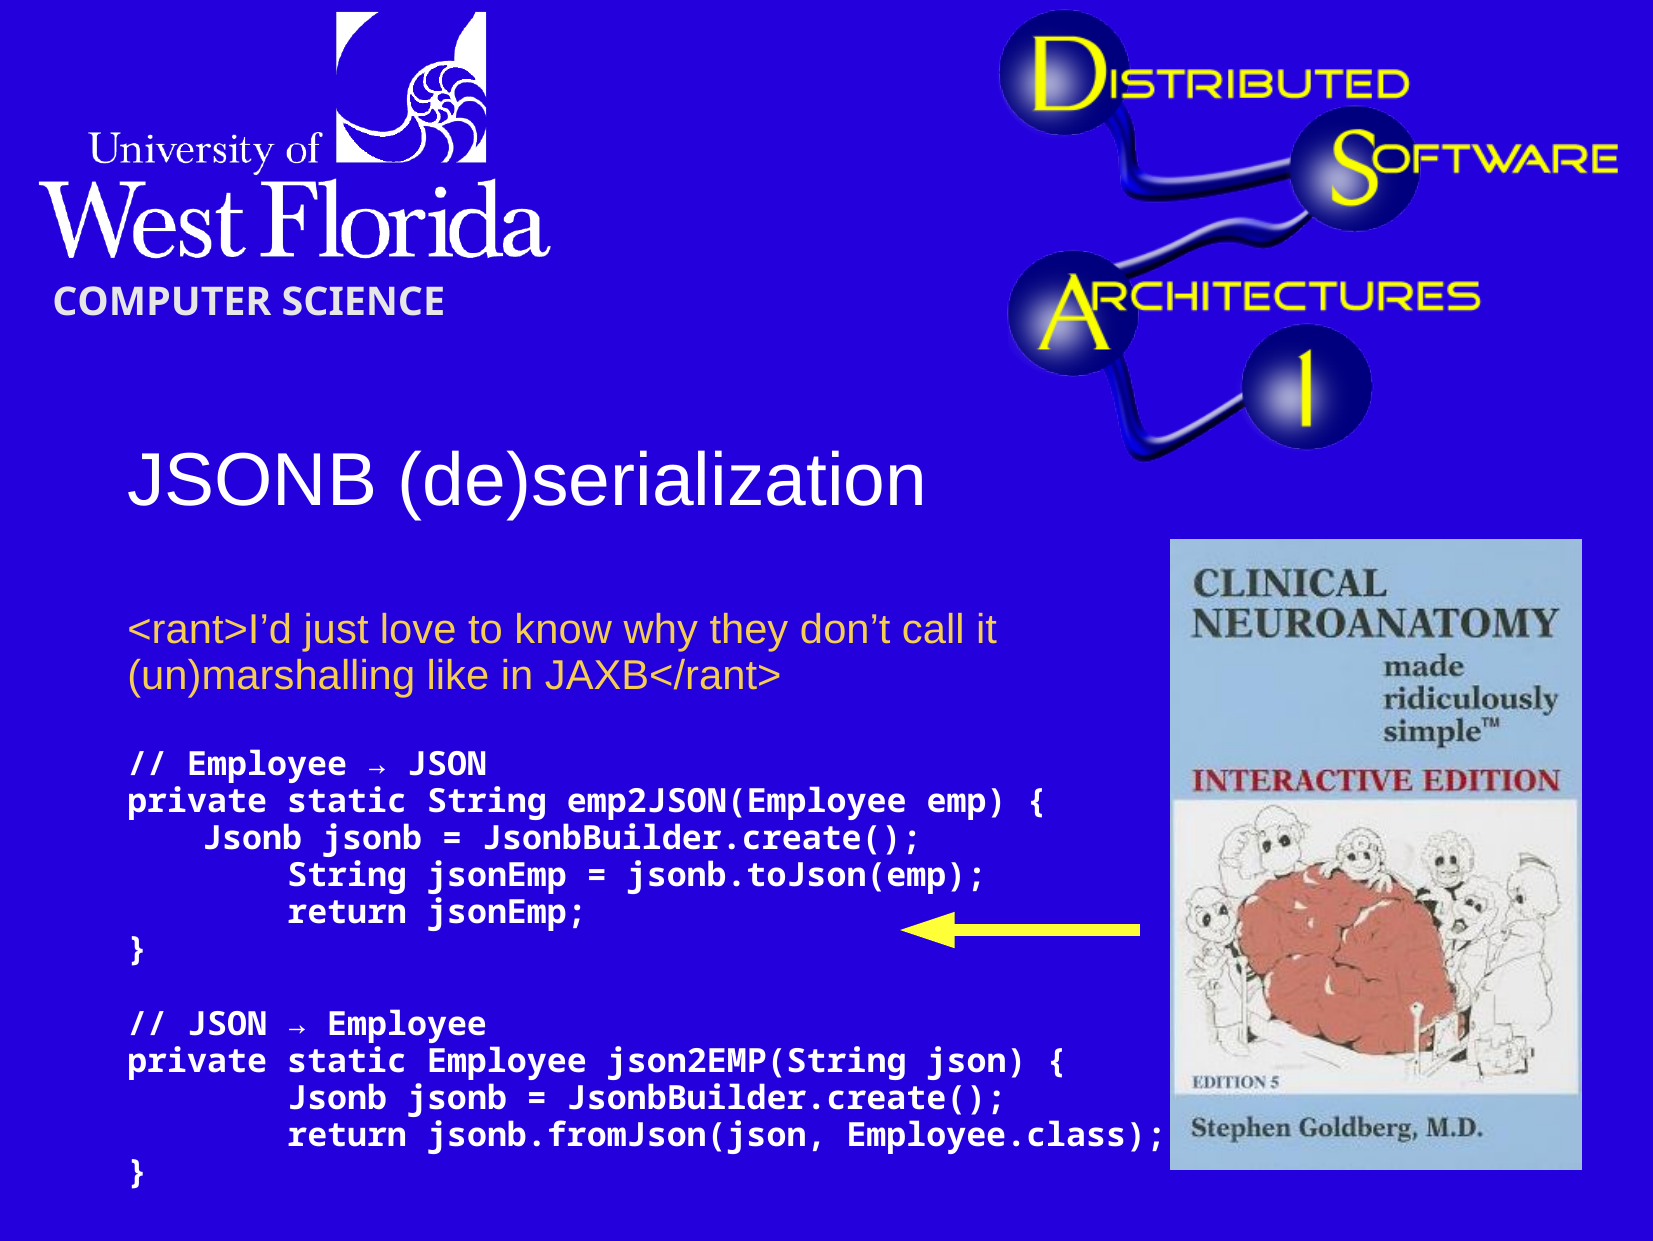

COMPUTER SCIENCE
JSONB (de)serialization
<rant>I’d just love to know why they don’t call it
(un)marshalling like in JAXB</rant>
// Employee → JSON
private static String emp2JSON(Employee emp) {
	Jsonb jsonb = JsonbBuilder.create();
 String jsonEmp = jsonb.toJson(emp);
 return jsonEmp;
}
// JSON → Employee
private static Employee json2EMP(String json) {
 Jsonb jsonb = JsonbBuilder.create();
 return jsonb.fromJson(json, Employee.class);
}